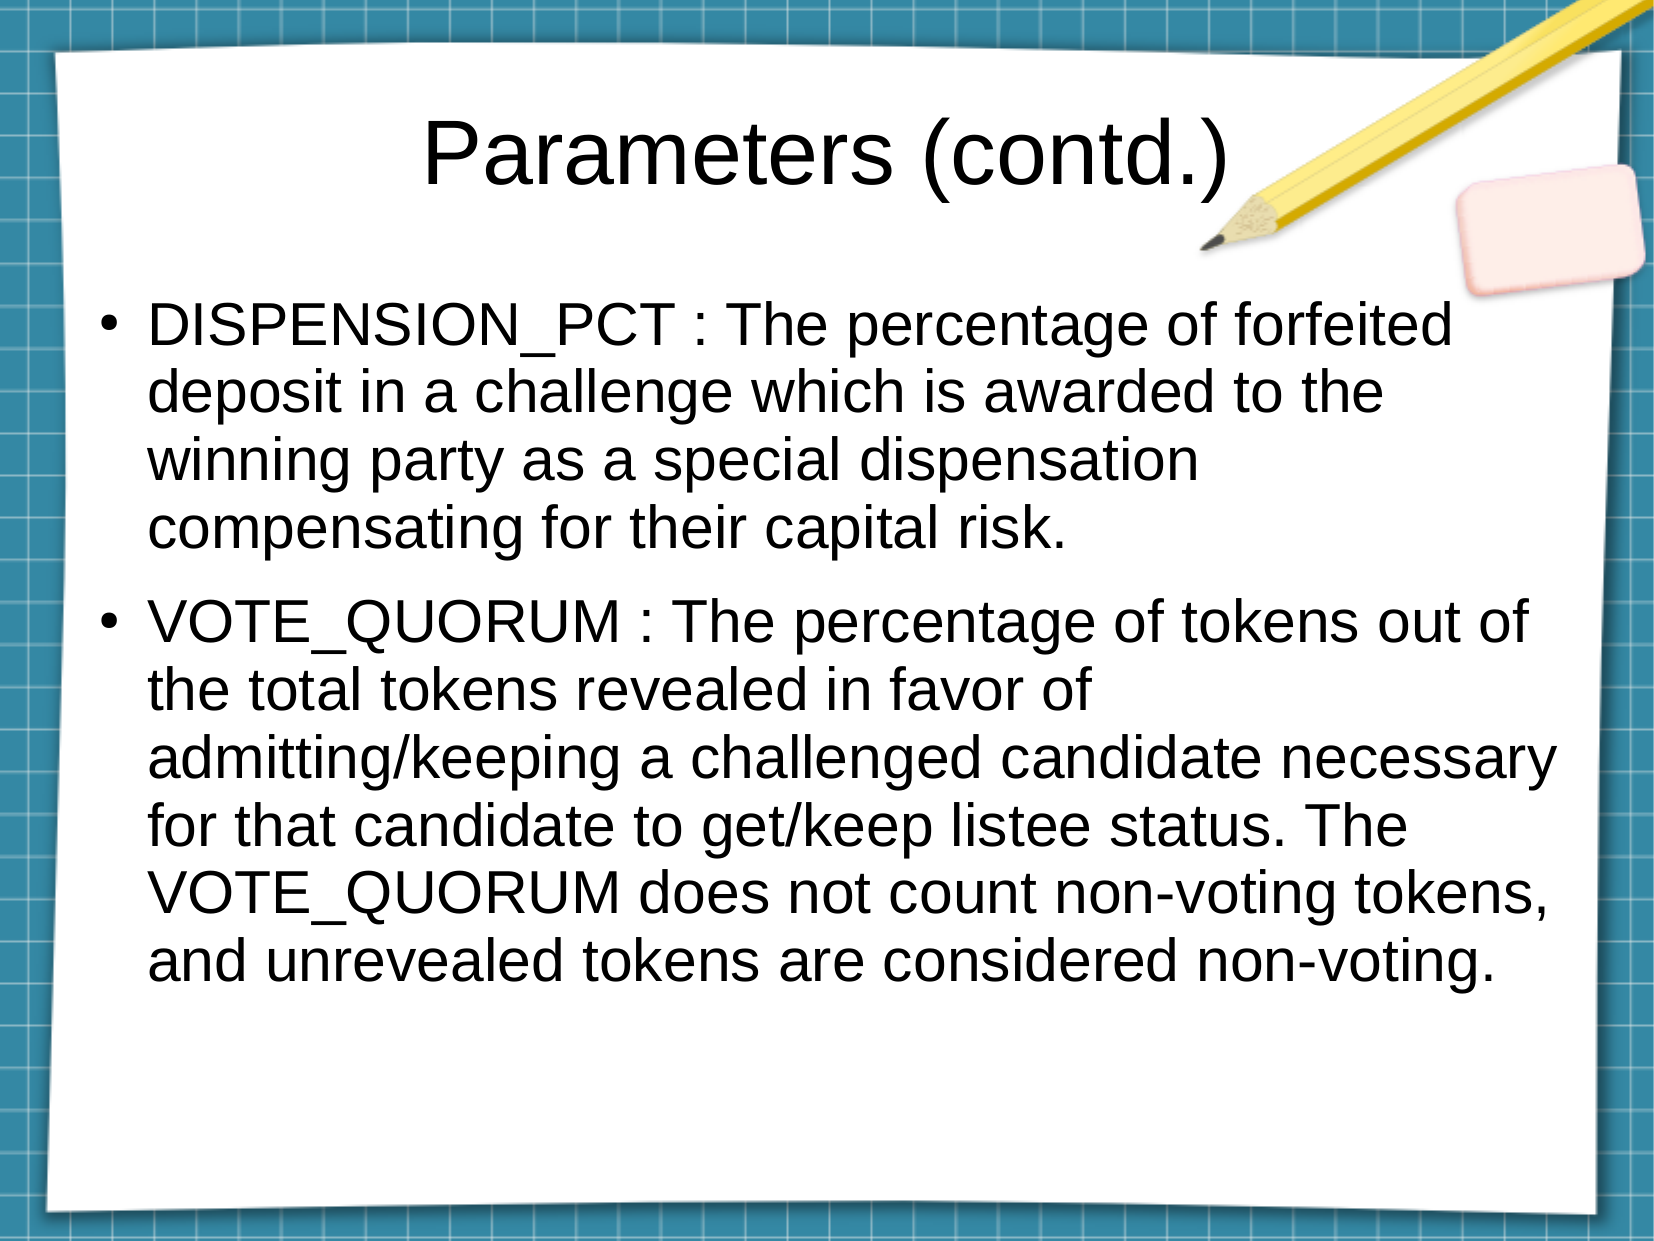

# Parameters (contd.)
DISPENSION_PCT : The percentage of forfeited deposit in a challenge which is awarded to the winning party as a special dispensation compensating for their capital risk.
VOTE_QUORUM : The percentage of tokens out of the total tokens revealed in favor of admitting/keeping a challenged candidate necessary for that candidate to get/keep listee status. The VOTE_QUORUM does not count non-voting tokens, and unrevealed tokens are considered non-voting.